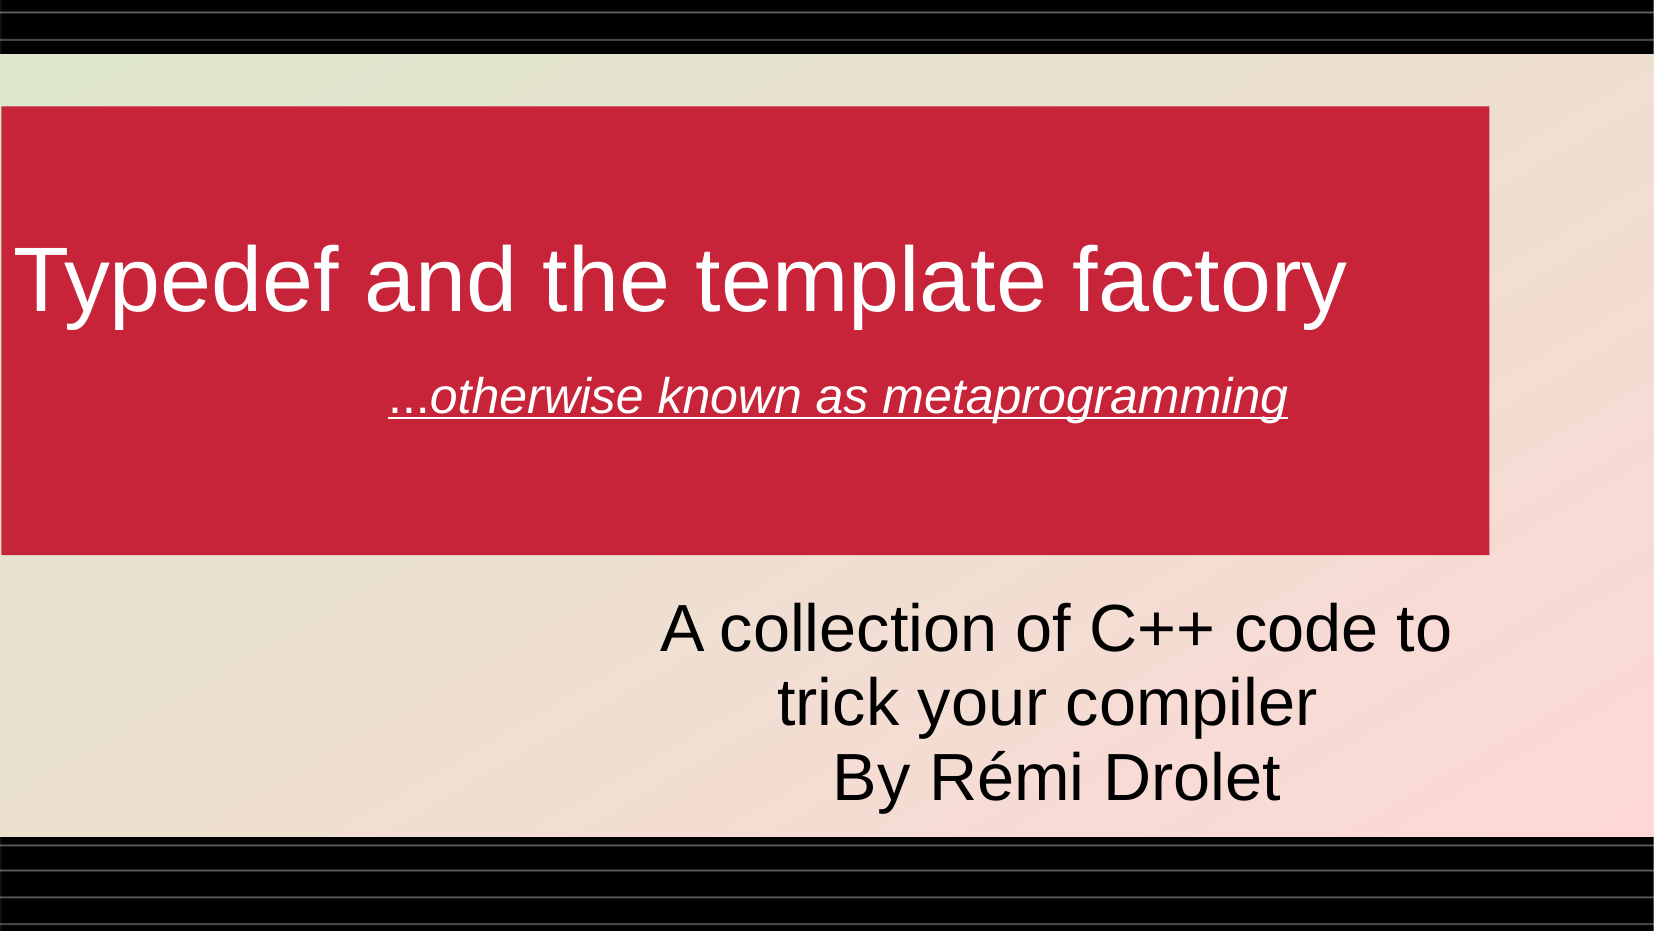

# Typedef and the template factory ...otherwise known as metaprogramming
A collection of C++ code to trick your compiler
By Rémi Drolet